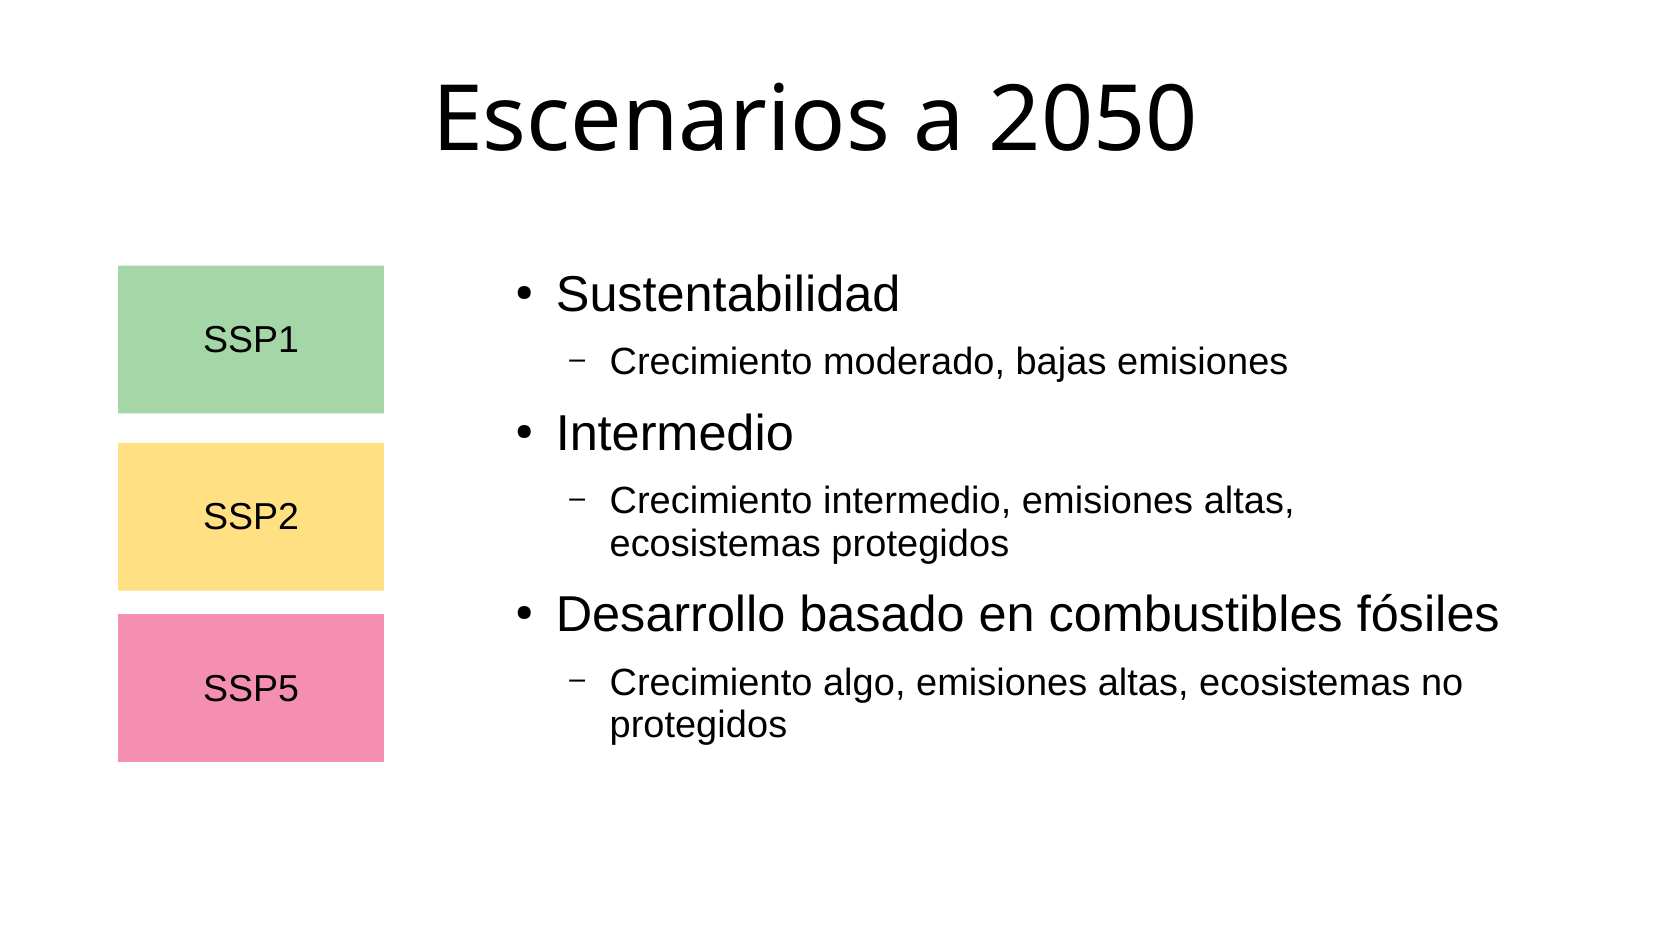

# Escenarios a 2050
SSP1
Sustentabilidad
Crecimiento moderado, bajas emisiones
Intermedio
Crecimiento intermedio, emisiones altas, ecosistemas protegidos
Desarrollo basado en combustibles fósiles
Crecimiento algo, emisiones altas, ecosistemas no protegidos
SSP2
SSP5